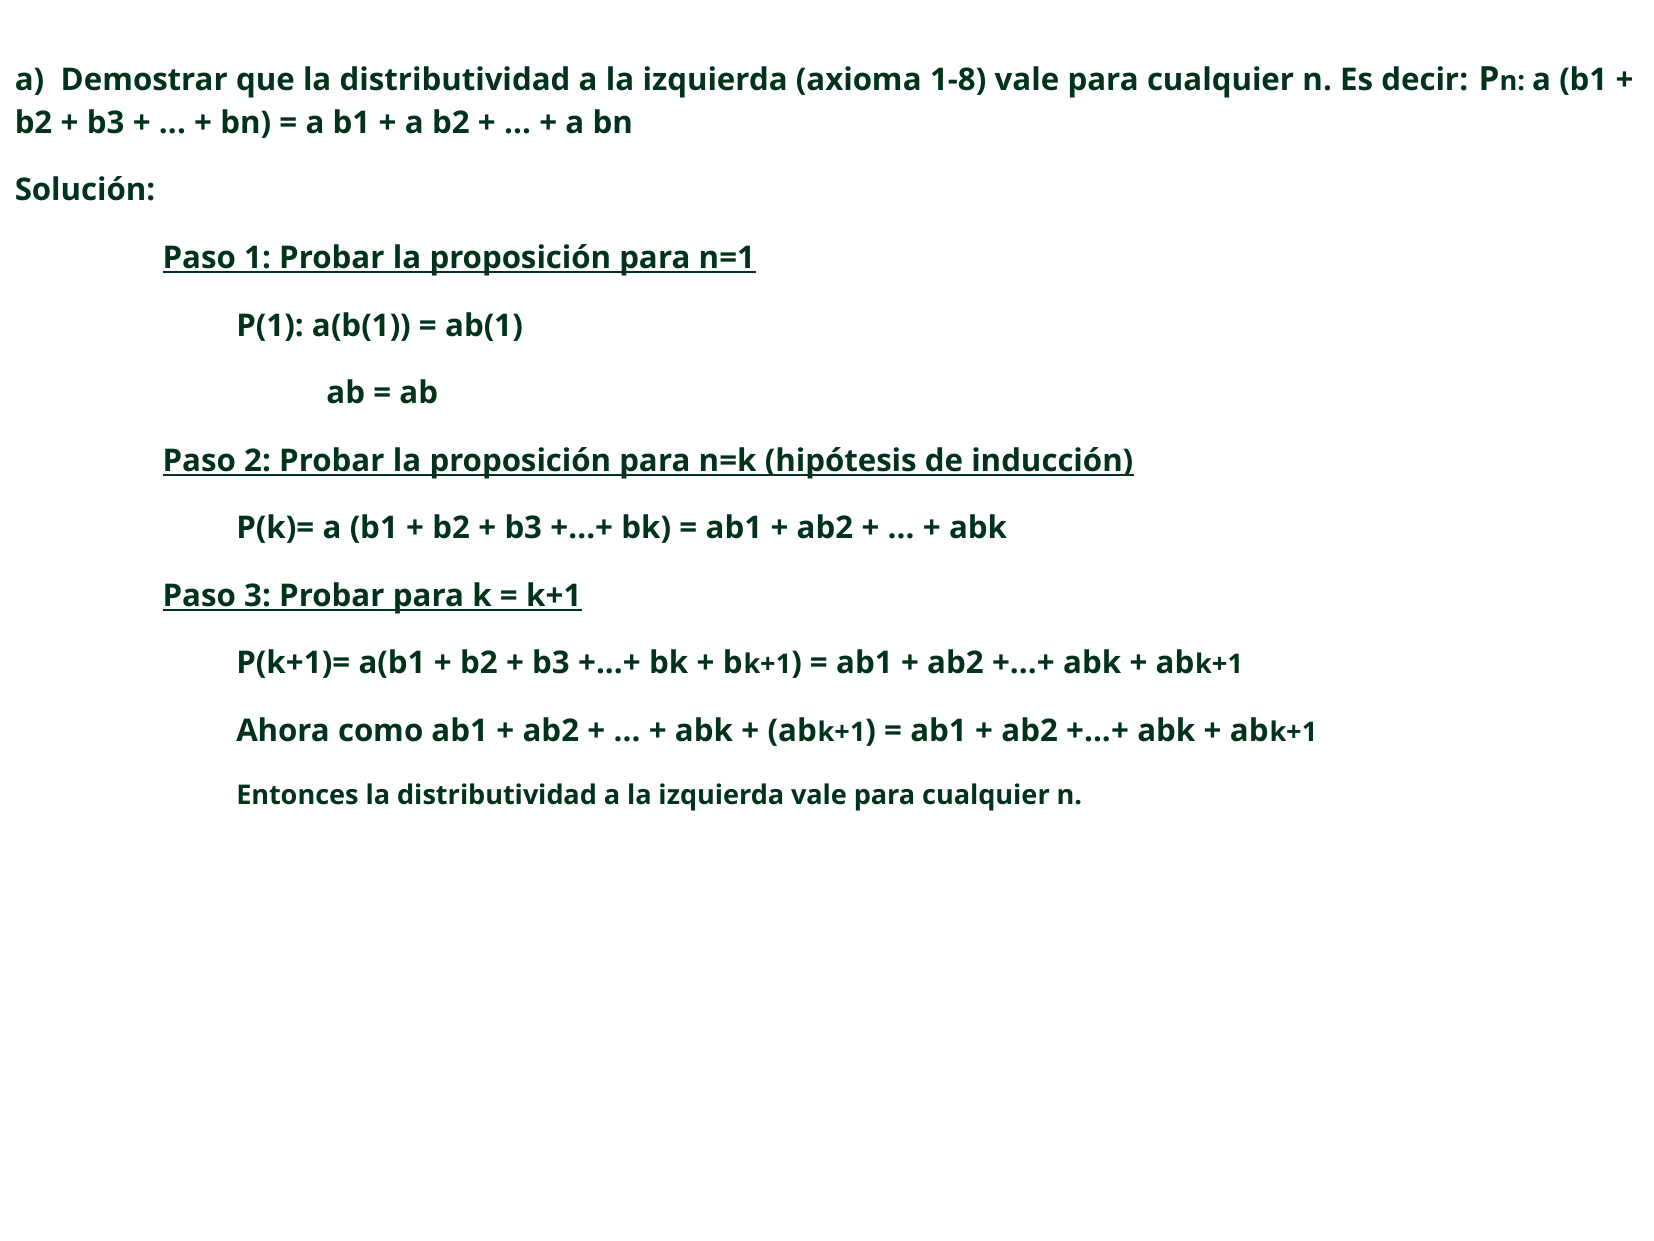

a) Demostrar que la distributividad a la izquierda (axioma 1-8) vale para cualquier n. Es decir: Pn: a (b1 + b2 + b3 + ... + bn) = a b1 + a b2 + ... + a bn
Solución:
		Paso 1: Probar la proposición para n=1
			P(1): a(b(1)) = ab(1)
				 ab = ab
		Paso 2: Probar la proposición para n=k (hipótesis de inducción)
			P(k)= a (b1 + b2 + b3 +...+ bk) = ab1 + ab2 + ... + abk
		Paso 3: Probar para k = k+1
			P(k+1)= a(b1 + b2 + b3 +...+ bk + bk+1) = ab1 + ab2 +...+ abk + abk+1
			Ahora como ab1 + ab2 + ... + abk + (abk+1) = ab1 + ab2 +...+ abk + abk+1
			Entonces la distributividad a la izquierda vale para cualquier n.